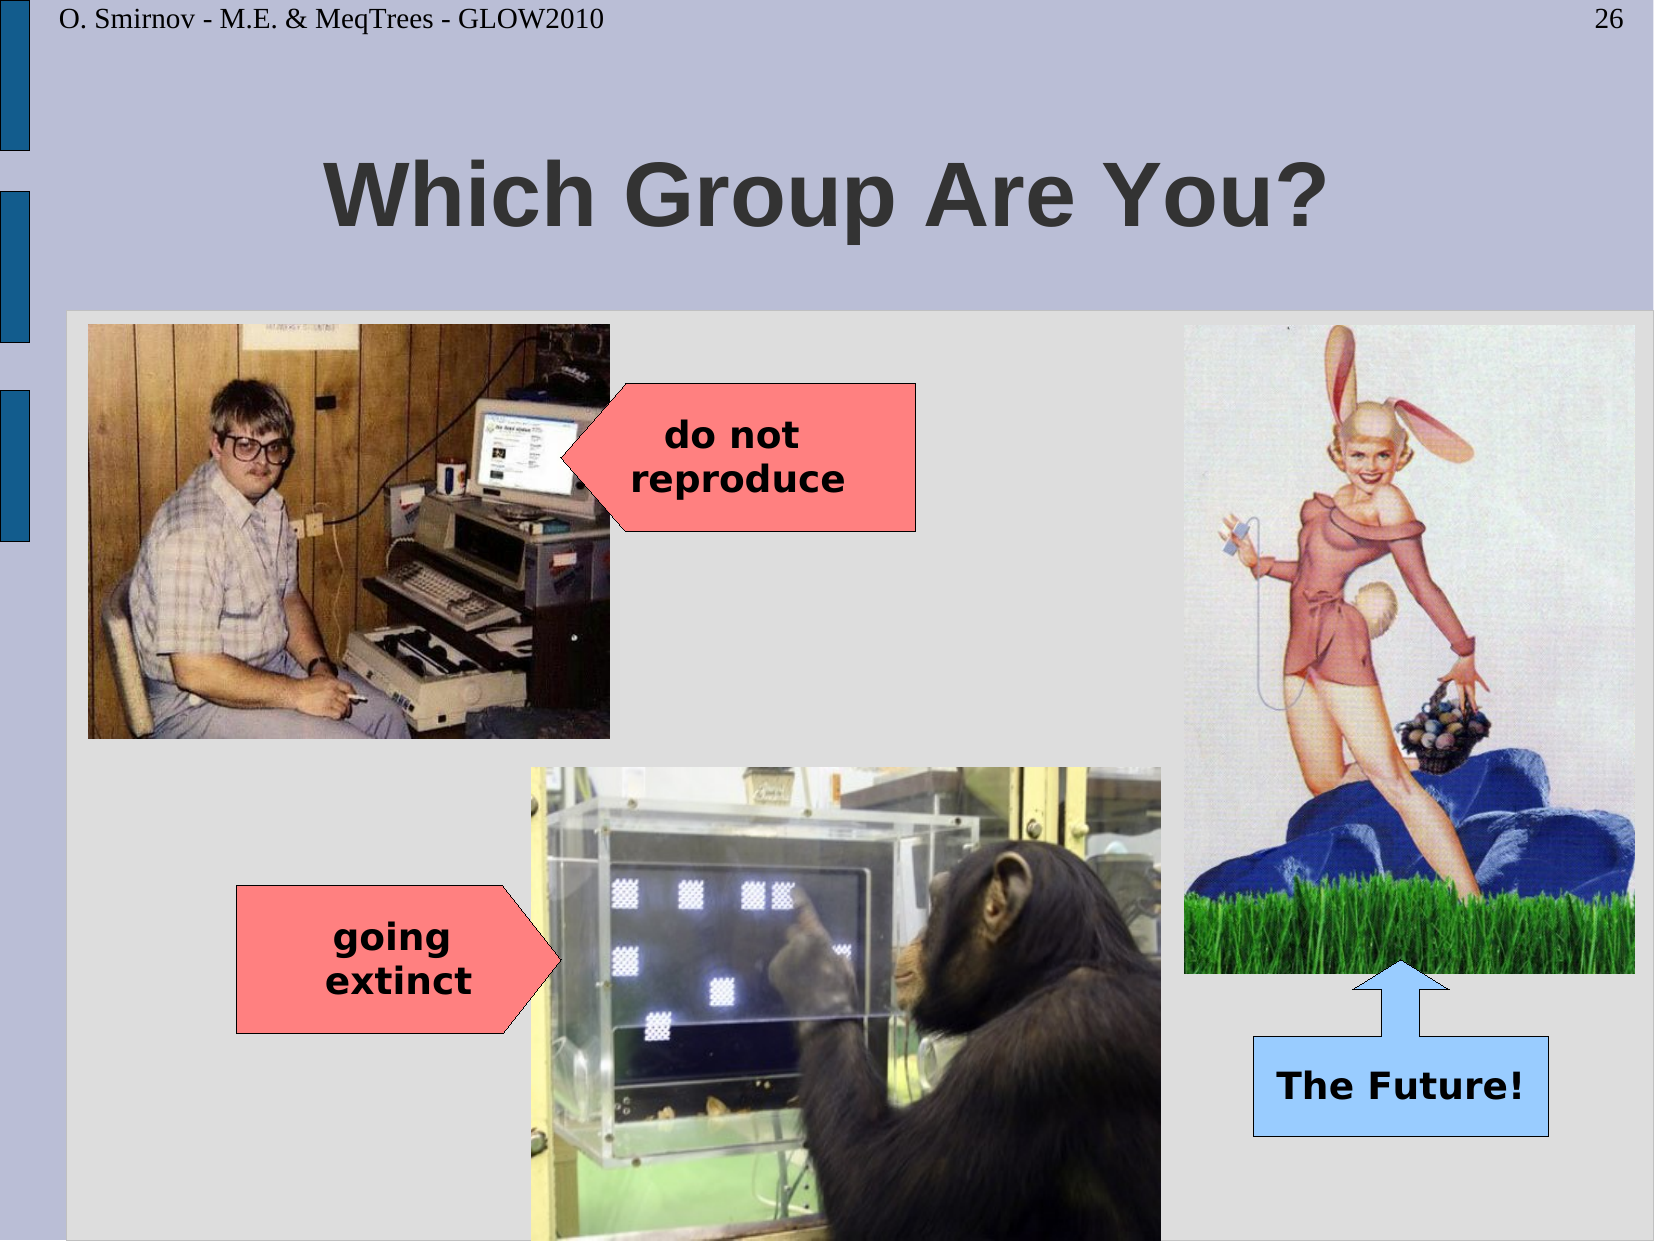

O. Smirnov - M.E. & MeqTrees - GLOW2010
26
# Which Group Are You?
do not
reproduce
going
extinct
The Future!